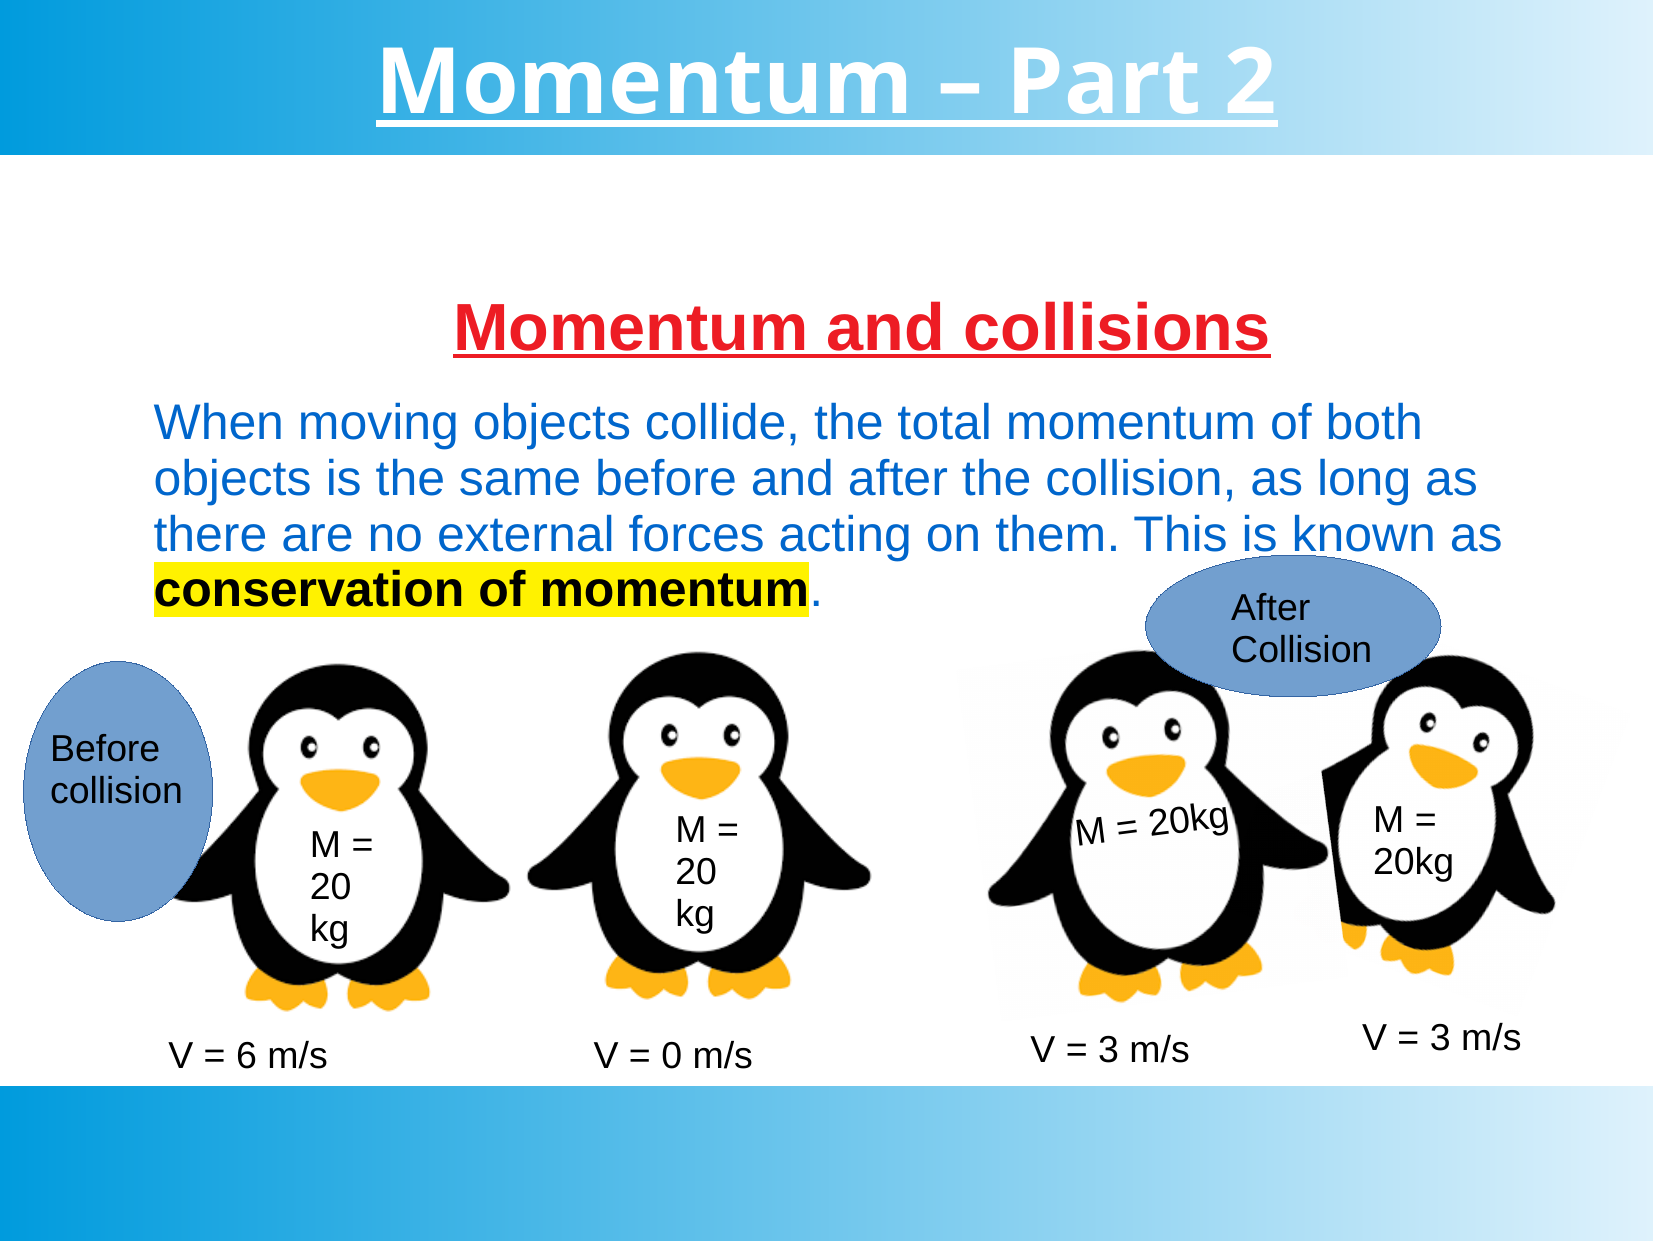

# Momentum – Part 2
Momentum and collisions
When moving objects collide, the total momentum of both objects is the same before and after the collision, as long as there are no external forces acting on them. This is known as conservation of momentum.
After Collision
M = 20kg
Before collision
M = 20kg
M = 20 kg
M = 20 kg
V = 3 m/s
V = 3 m/s
V = 6 m/s
V = 0 m/s